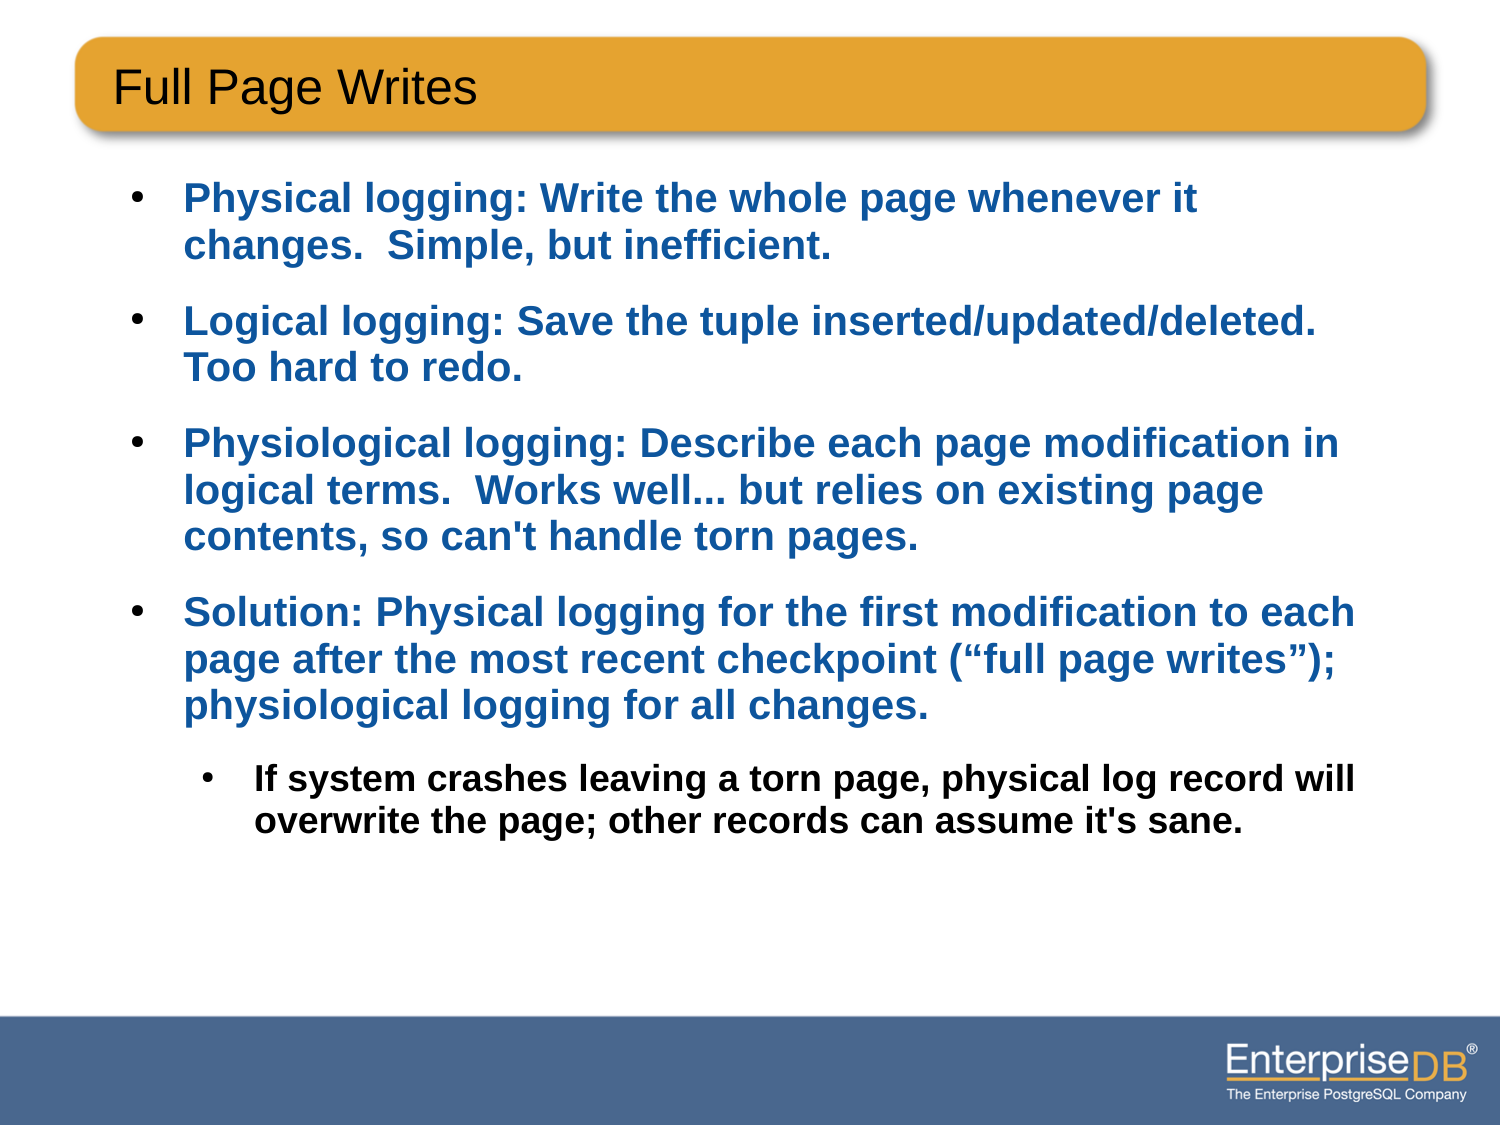

# Full Page Writes
Physical logging: Write the whole page whenever it changes. Simple, but inefficient.
Logical logging: Save the tuple inserted/updated/deleted. Too hard to redo.
Physiological logging: Describe each page modification in logical terms. Works well... but relies on existing page contents, so can't handle torn pages.
Solution: Physical logging for the first modification to each page after the most recent checkpoint (“full page writes”); physiological logging for all changes.
If system crashes leaving a torn page, physical log record will overwrite the page; other records can assume it's sane.